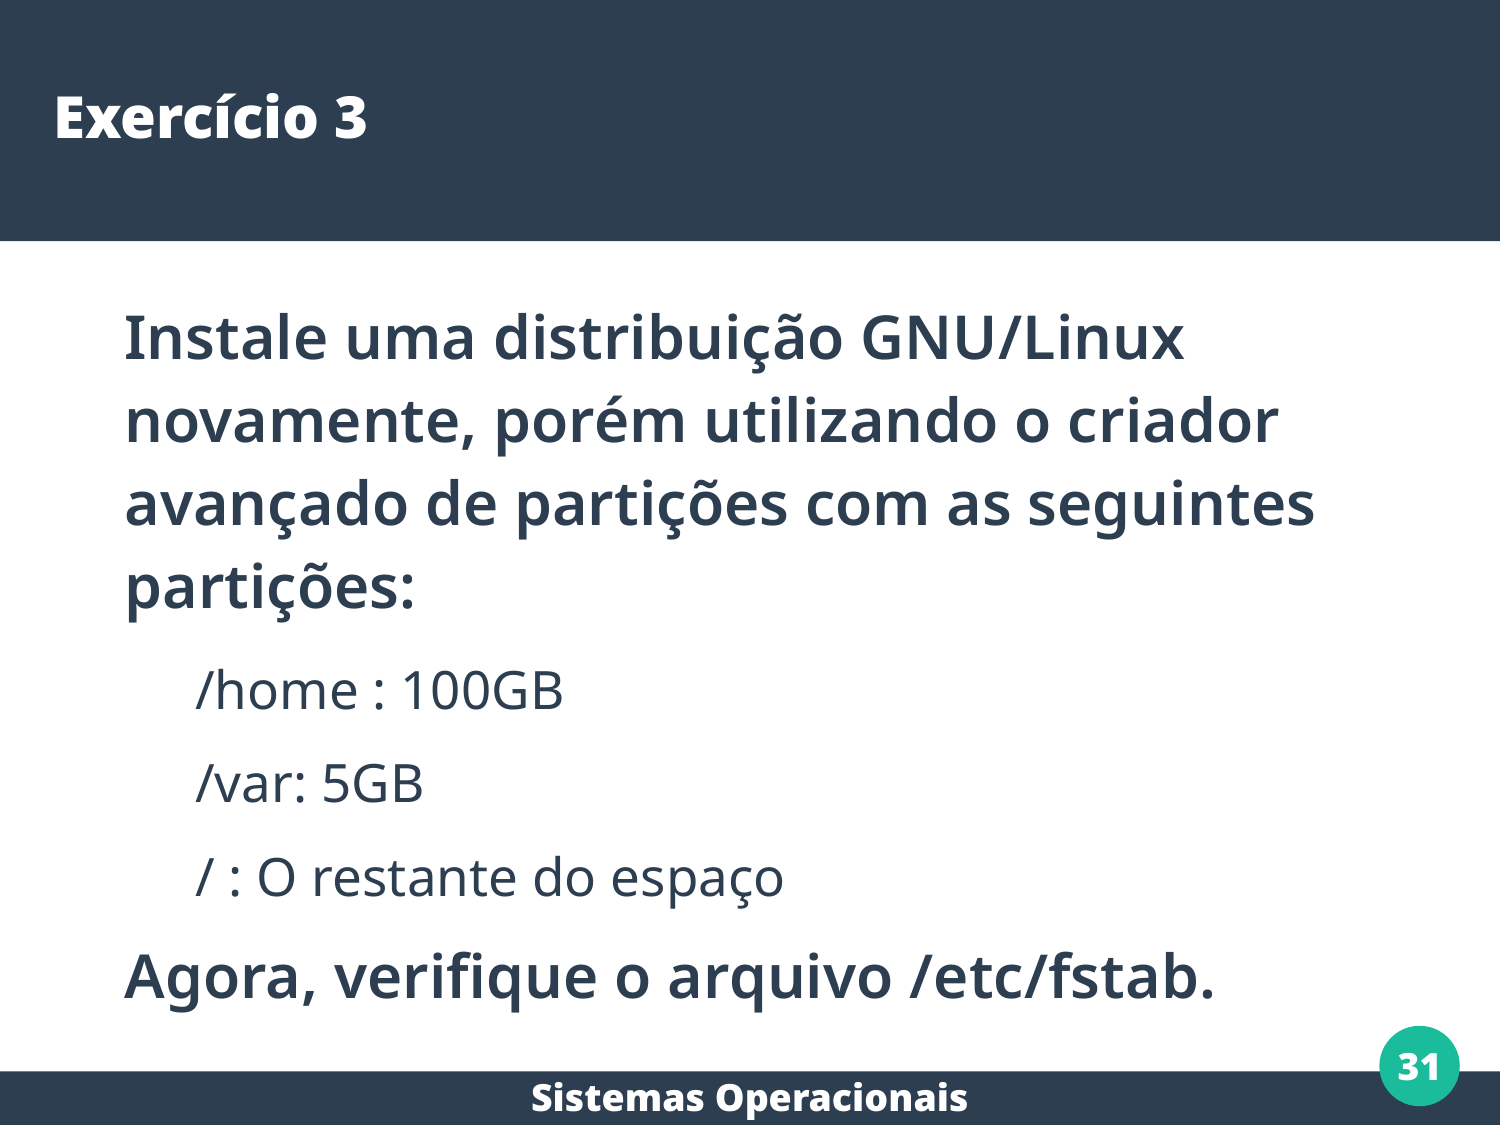

# Exercício 3
Instale uma distribuição GNU/Linux novamente, porém utilizando o criador avançado de partições com as seguintes partições:
/home : 100GB
/var: 5GB
/ : O restante do espaço
Agora, verifique o arquivo /etc/fstab.
31
Sistemas Operacionais